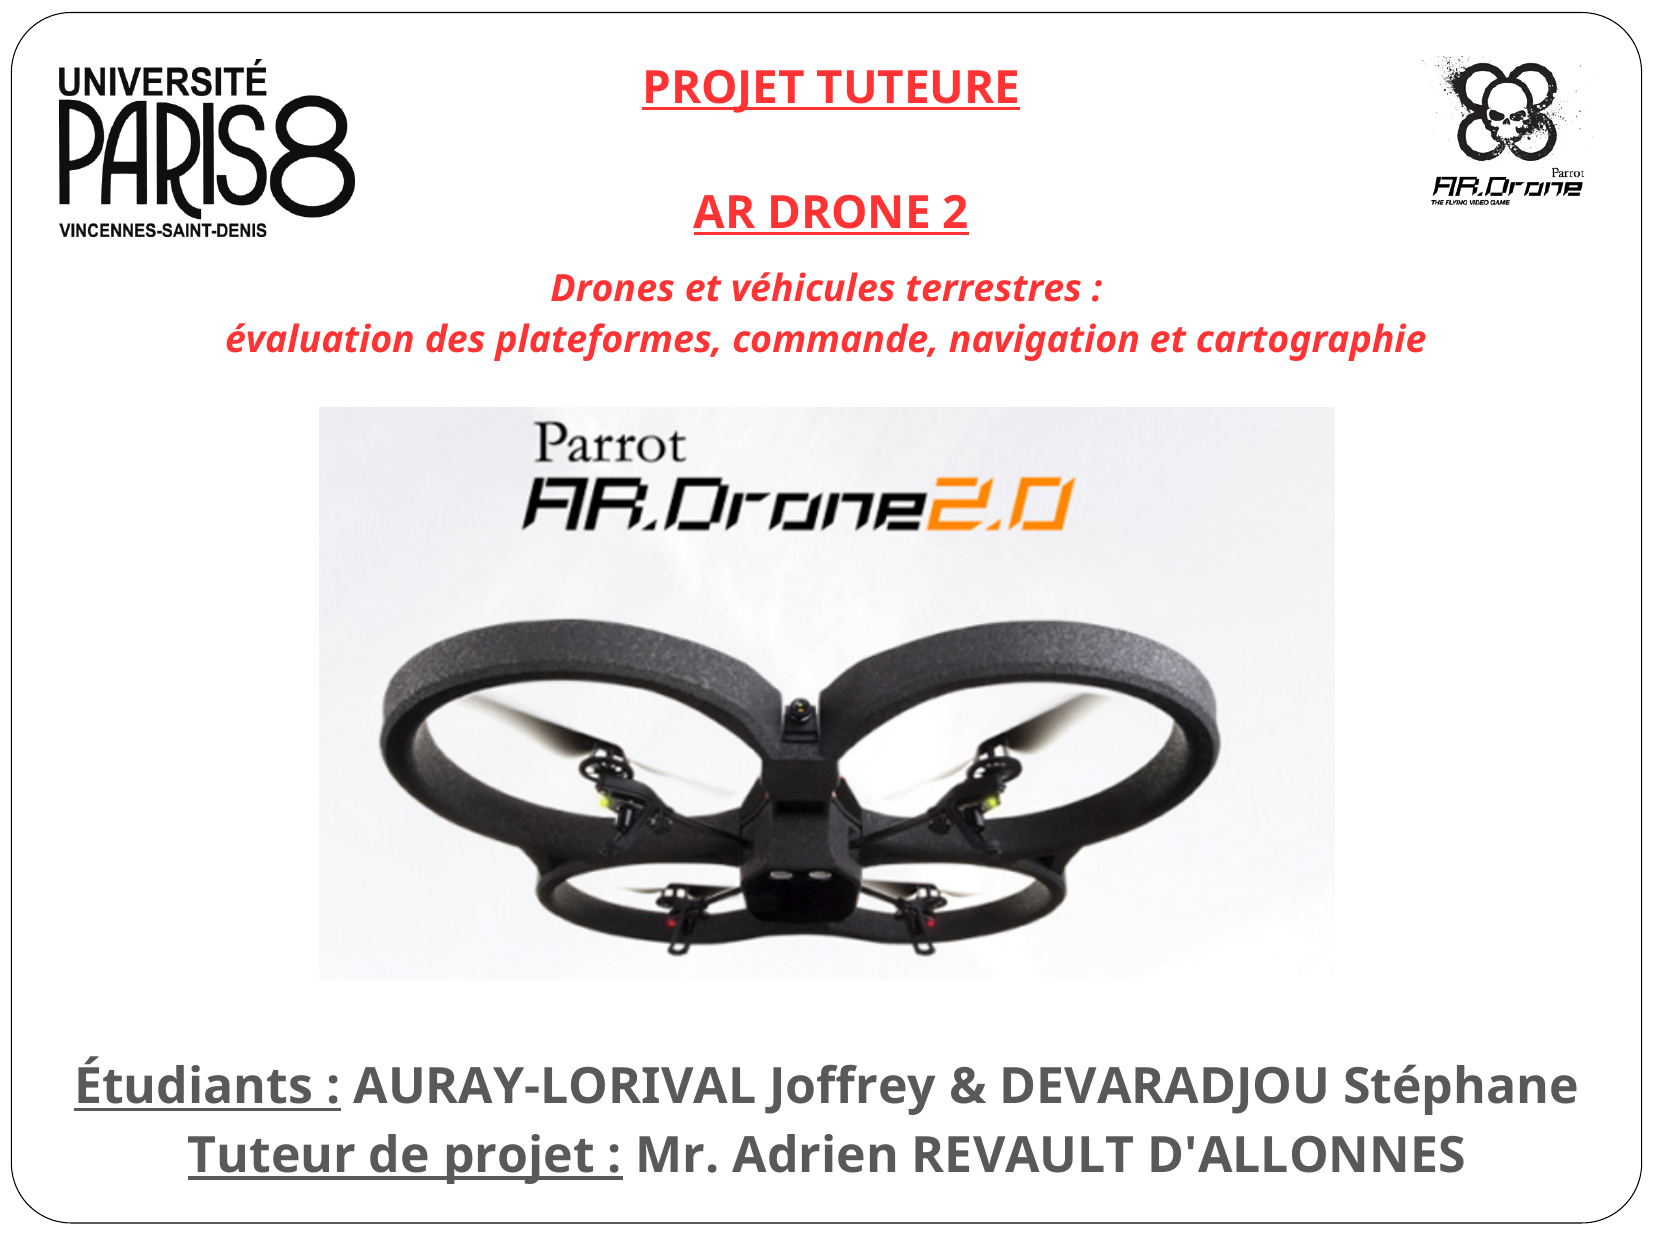

PROJET TUTEURE
AR DRONE 2
Drones et véhicules terrestres :
évaluation des plateformes, commande, navigation et cartographie
Étudiants : AURAY-LORIVAL Joffrey & DEVARADJOU Stéphane
Tuteur de projet : Mr. Adrien REVAULT D'ALLONNES